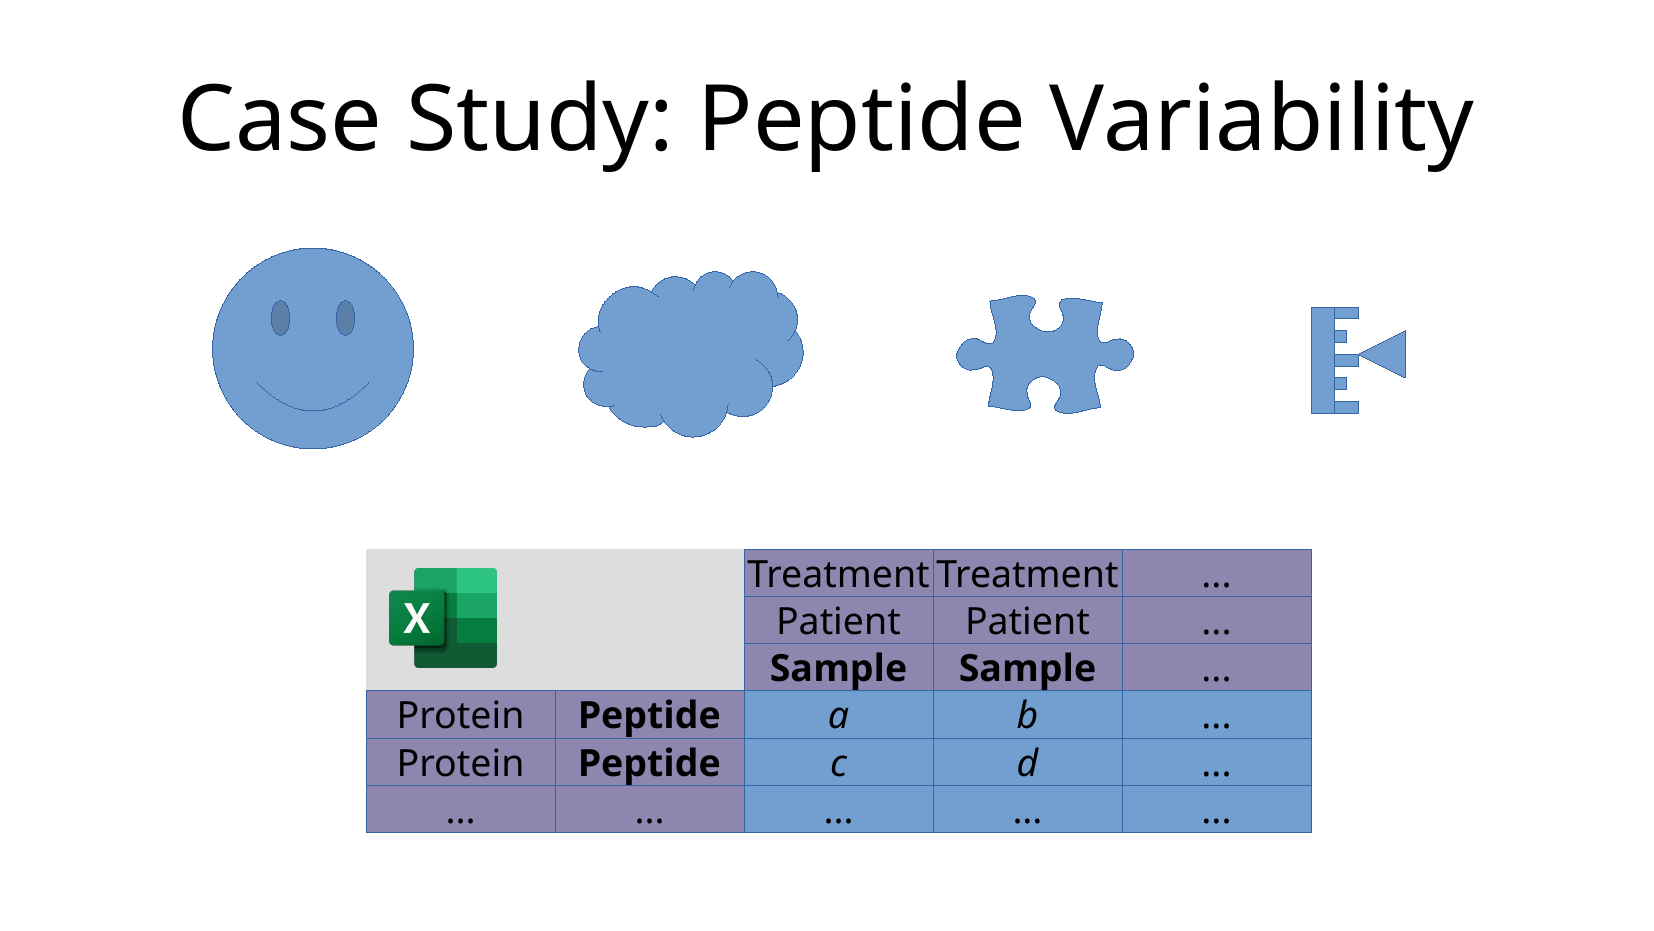

# Case Study: Peptide Variability
Treatment
Treatment
...
Patient
Patient
Patient
...
Patient
Sample
Sample
...
Protein
Protein
Peptide
Peptide
a
b
...
Protein
Peptide
c
d
...
...
...
...
...
...